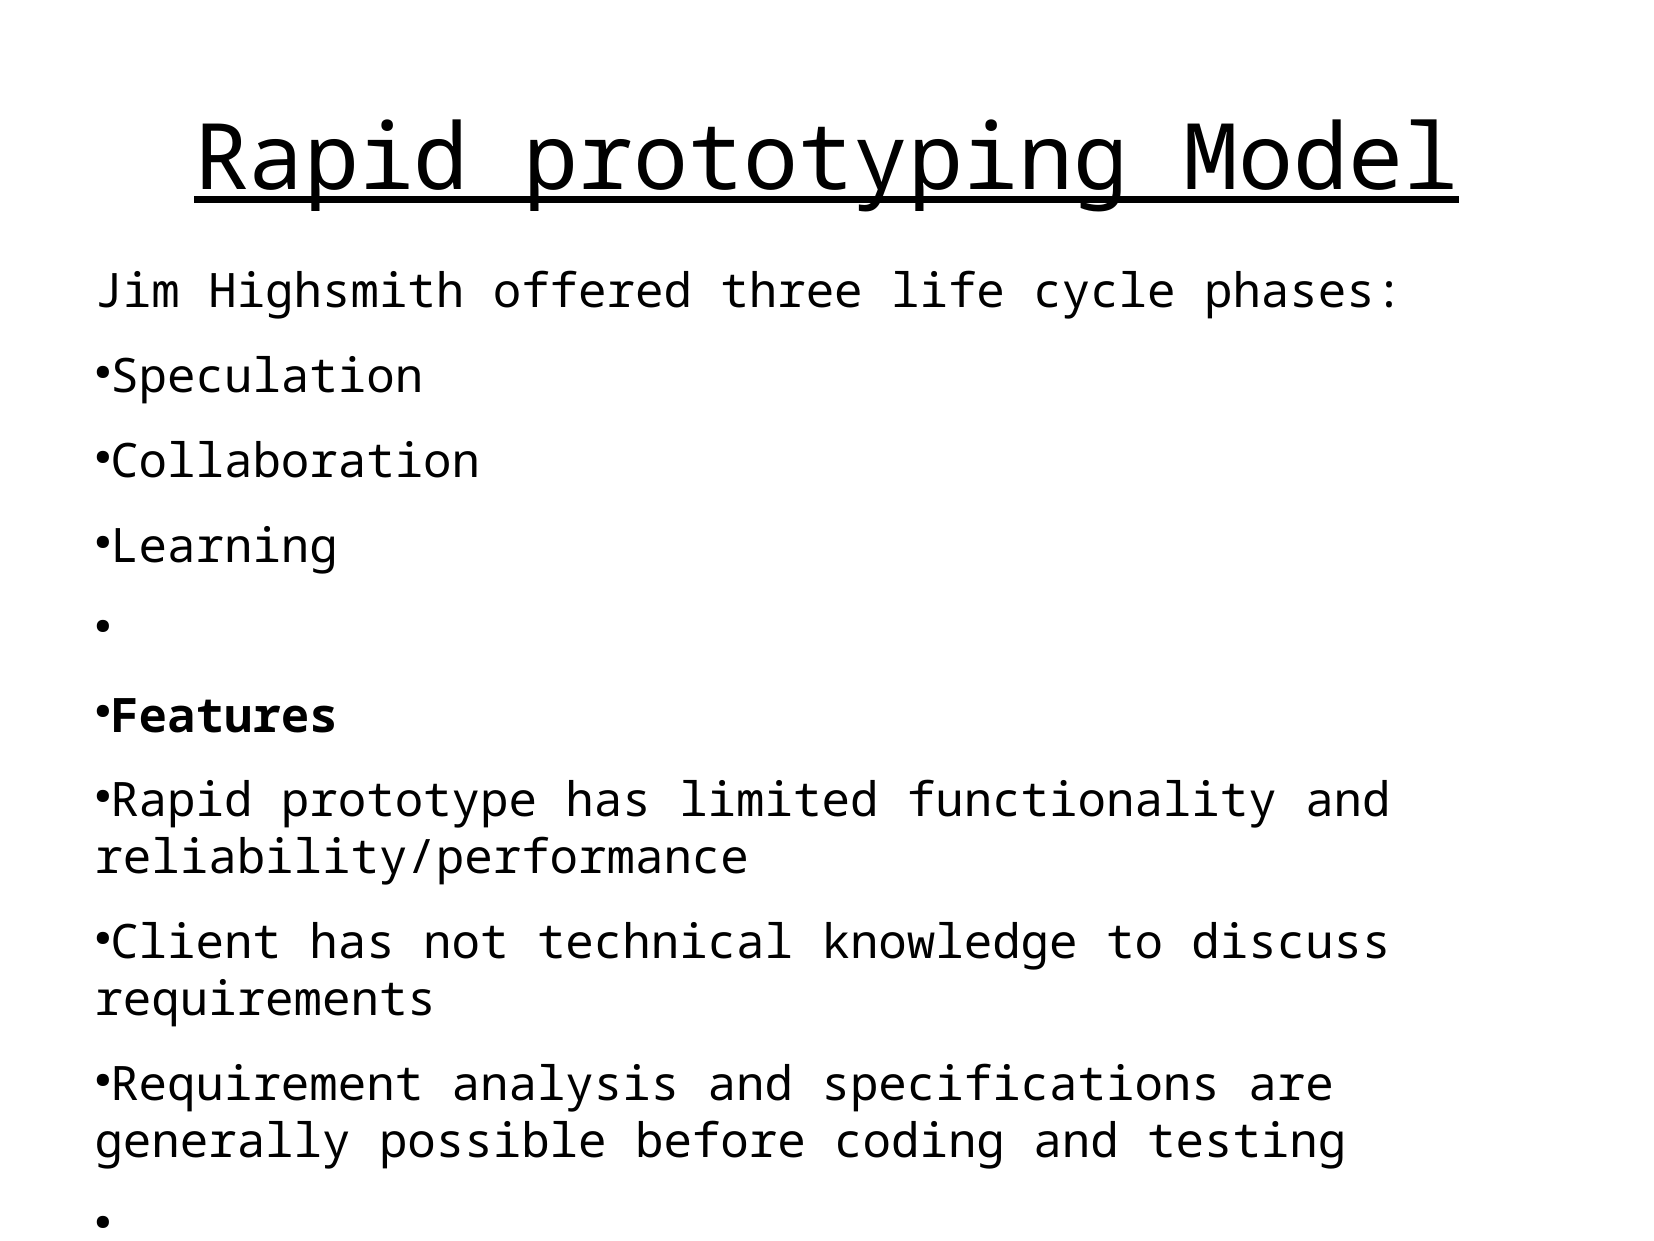

# Rapid prototyping Model
Jim Highsmith offered three life cycle phases:
Speculation
Collaboration
Learning
Features
Rapid prototype has limited functionality and reliability/performance
Client has not technical knowledge to discuss requirements
Requirement analysis and specifications are generally possible before coding and testing